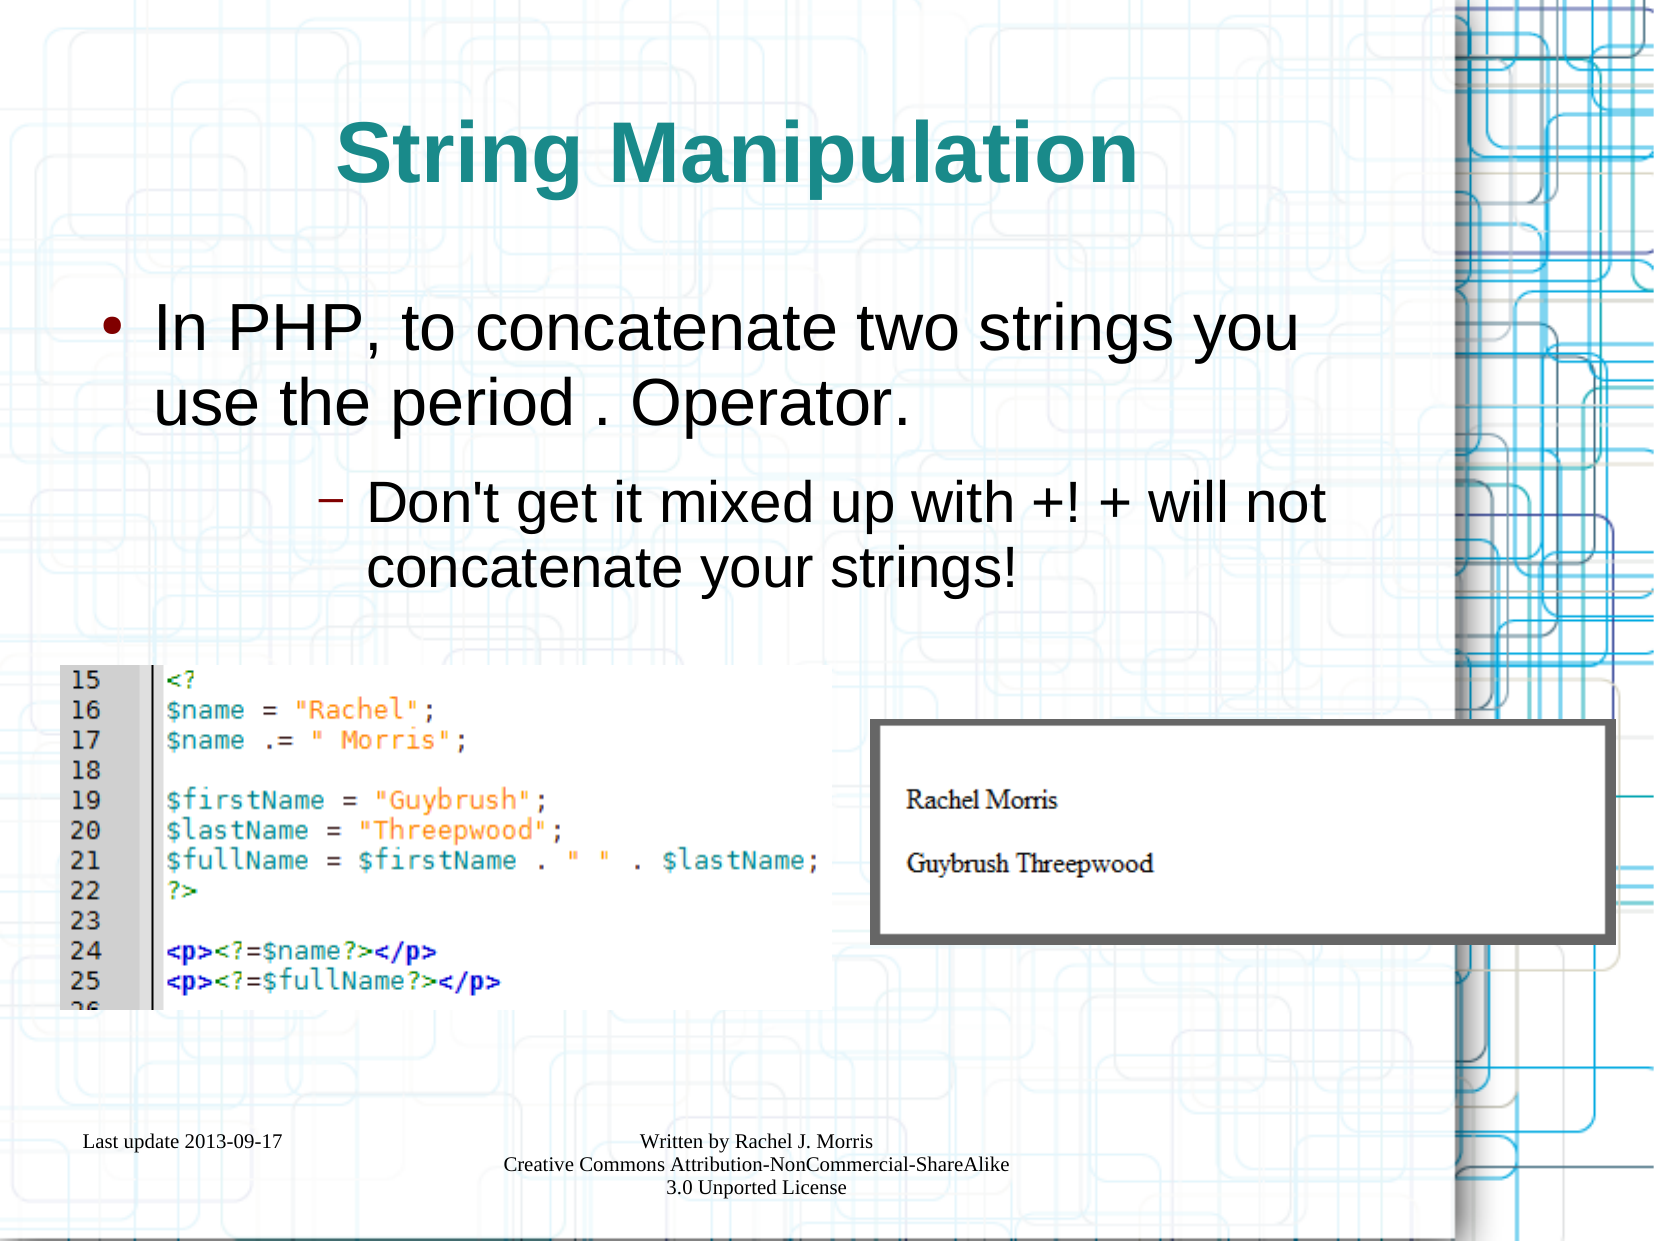

# String Manipulation
In PHP, to concatenate two strings you use the period . Operator.
Don't get it mixed up with +! + will not concatenate your strings!